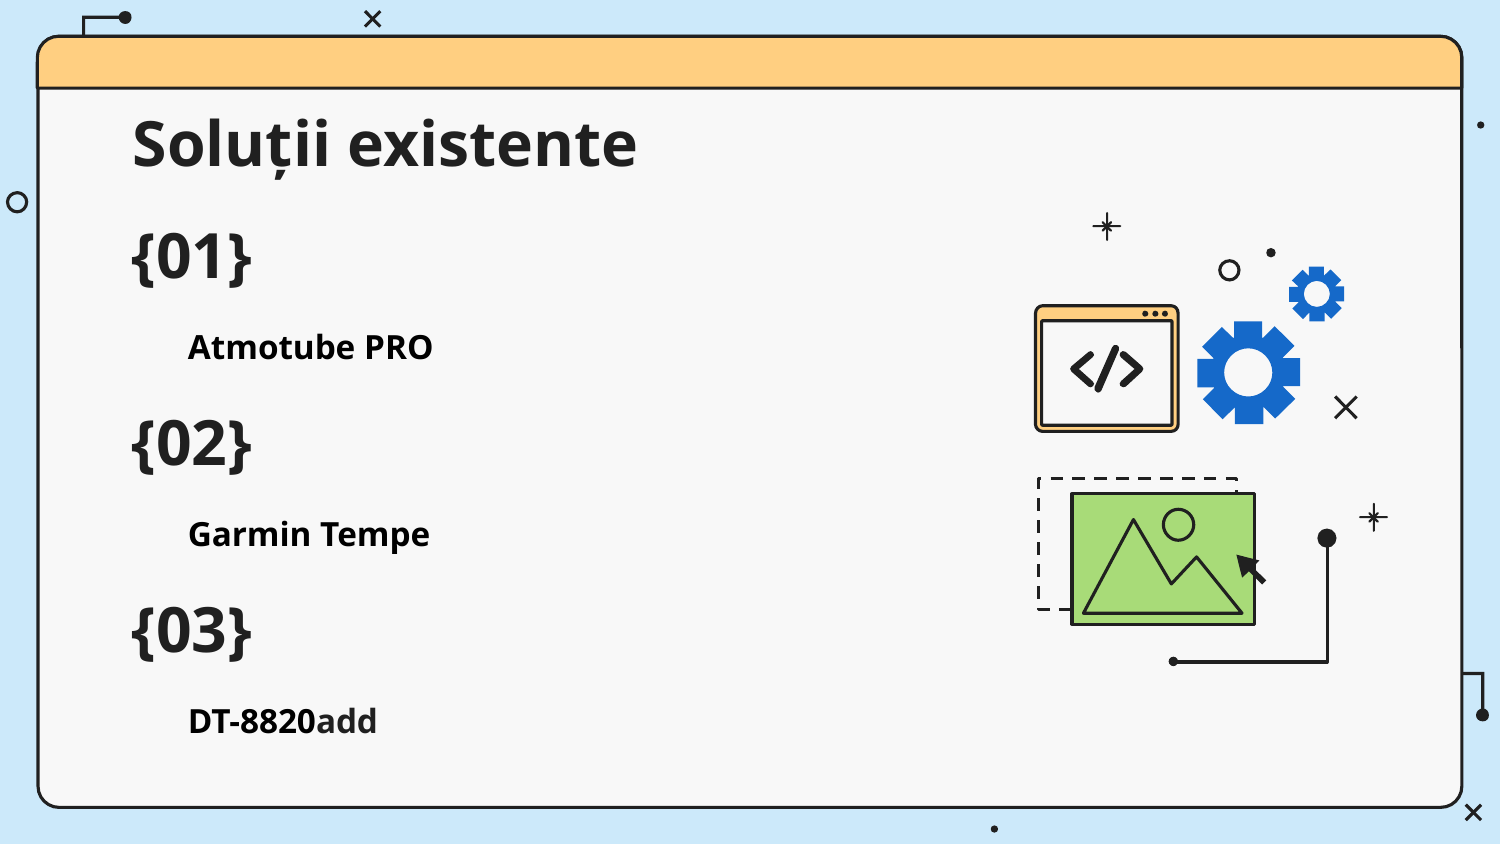

# Soluții existente
{01}
Atmotube PRO
{02}
Garmin Tempe
{03}
DT-8820add